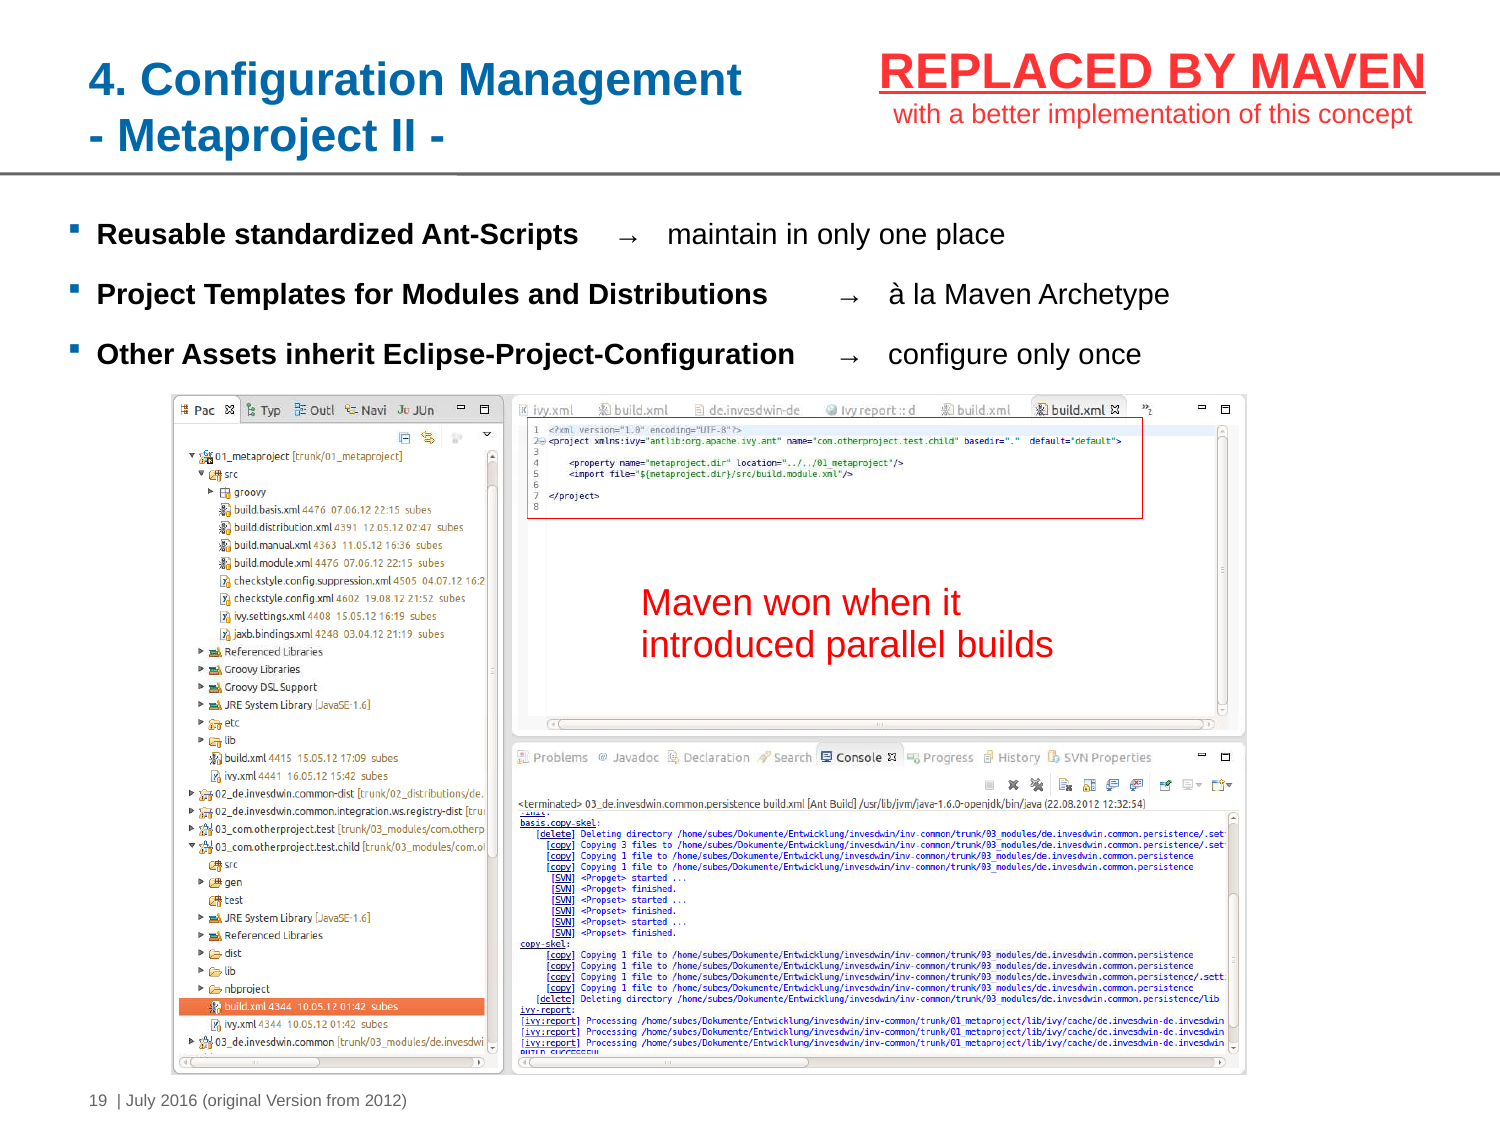

REPLACED BY MAVEN
with a better implementation of this concept
# 4. Configuration Management - Metaproject II -
Reusable standardized Ant-Scripts 	→ maintain in only one place
Project Templates for Modules and Distributions 	→ à la Maven Archetype
Other Assets inherit Eclipse-Project-Configuration 	→ configure only once
Maven won when it
introduced parallel builds